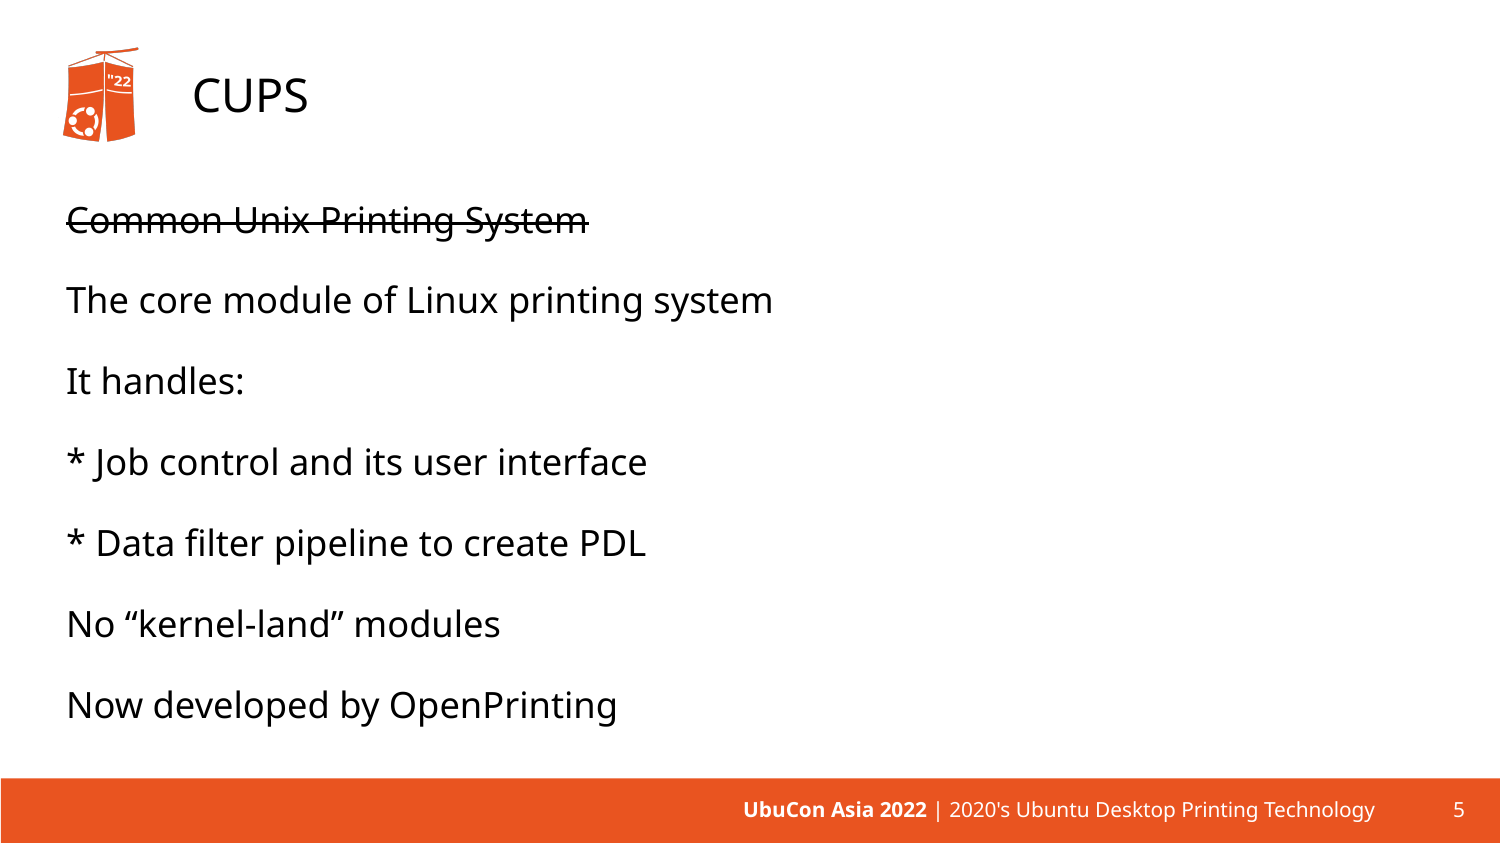

# CUPS
Common Unix Printing System
The core module of Linux printing system
It handles:
* Job control and its user interface
* Data filter pipeline to create PDL
No “kernel-land” modules
Now developed by OpenPrinting
UbuCon Asia 2022 | 2020's Ubuntu Desktop Printing Technology